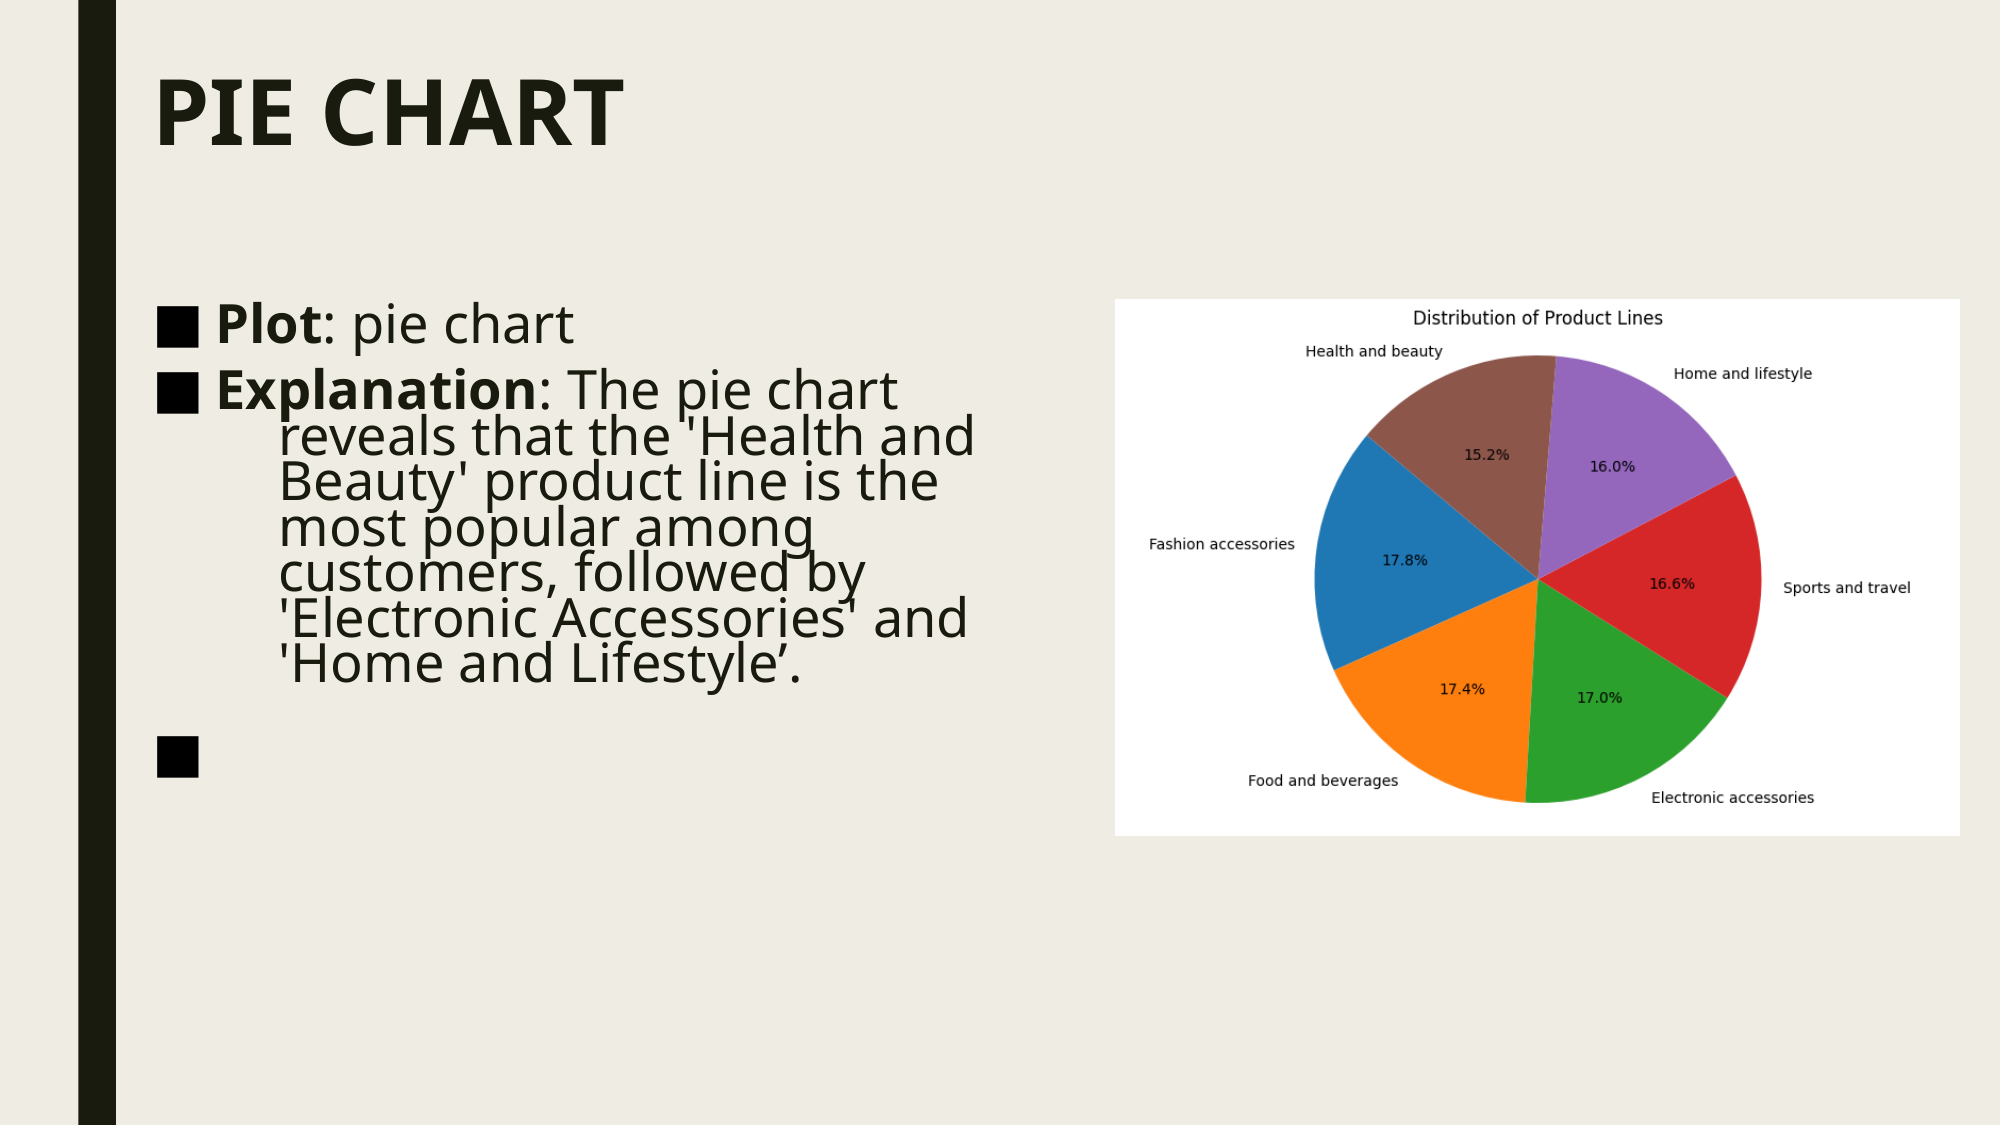

# PIE CHART
Plot: pie chart
Explanation: The pie chart reveals that the 'Health and Beauty' product line is the most popular among customers, followed by 'Electronic Accessories' and 'Home and Lifestyle’.